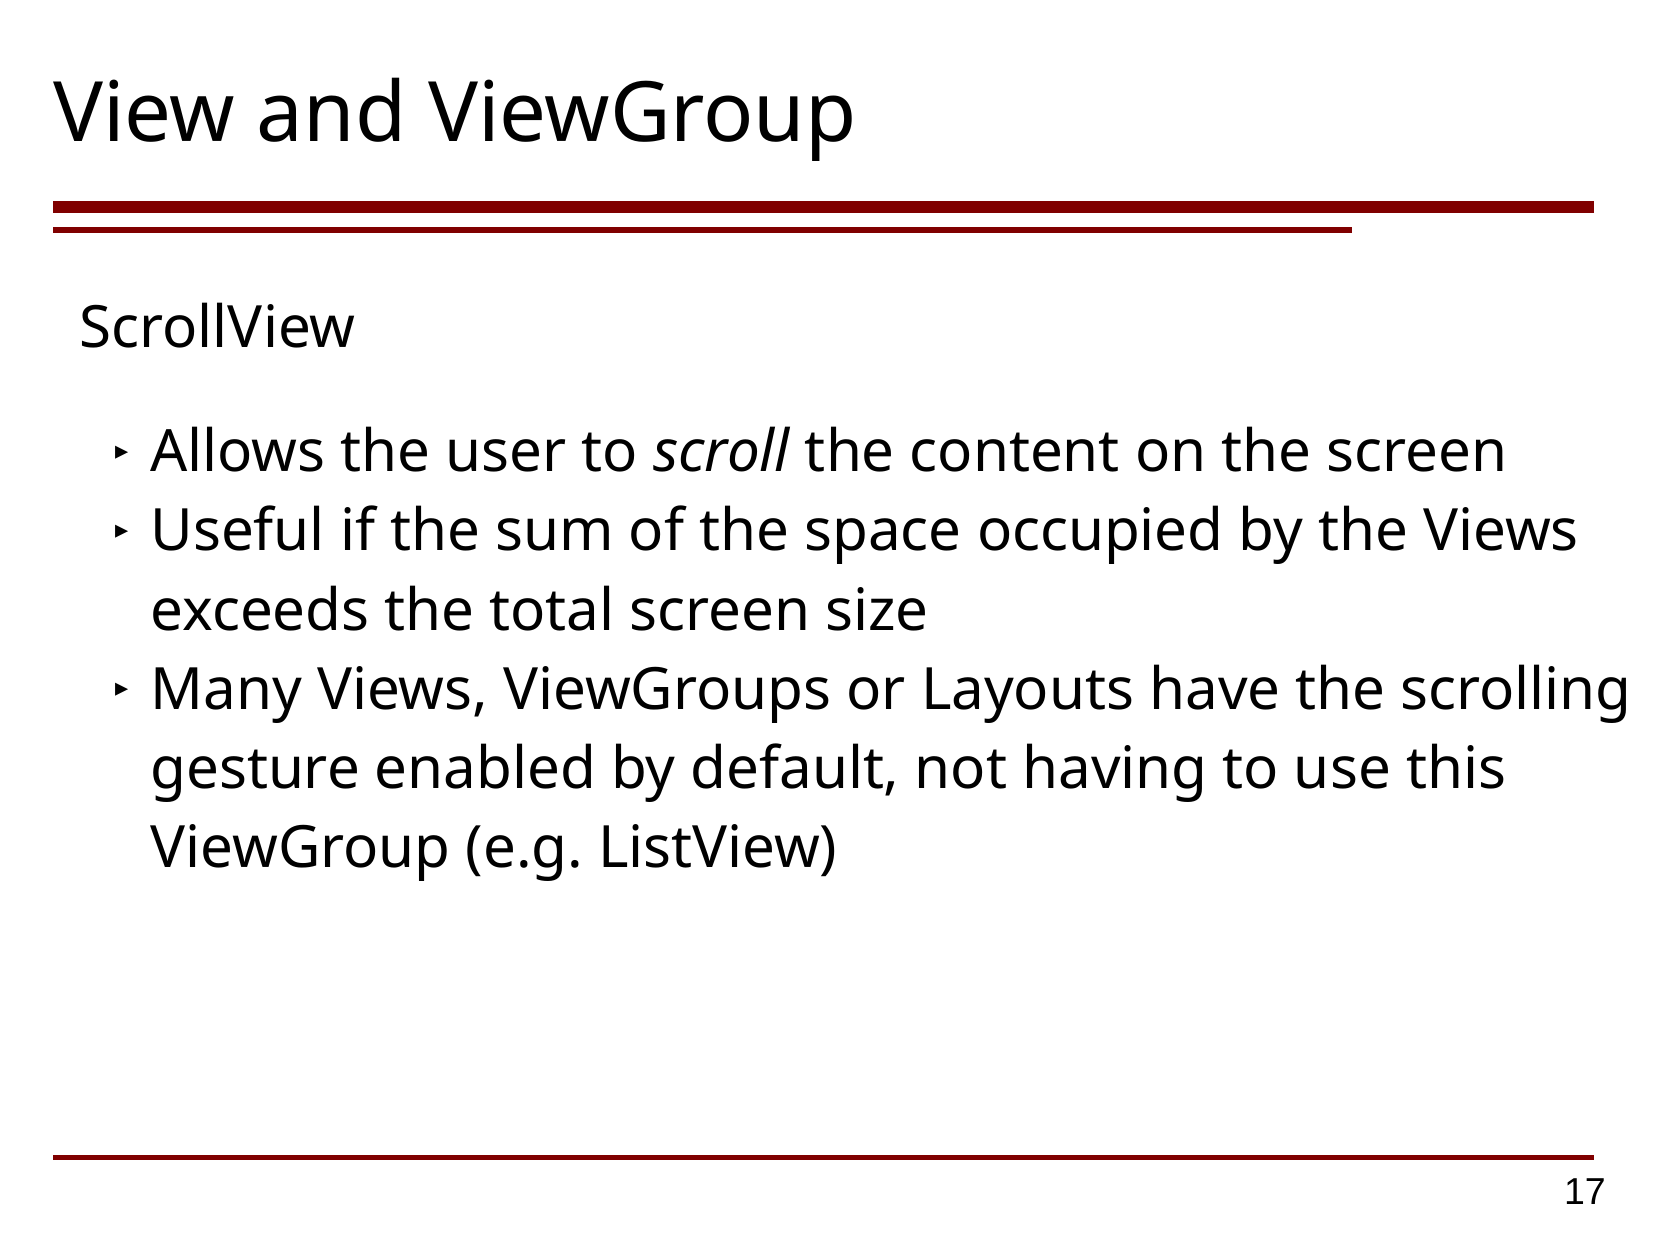

# View and ViewGroup
ScrollView
Allows the user to scroll the content on the screen
Useful if the sum of the space occupied by the Views
exceeds the total screen size
Many Views, ViewGroups or Layouts have the scrolling
gesture enabled by default, not having to use this
ViewGroup (e.g. ListView)